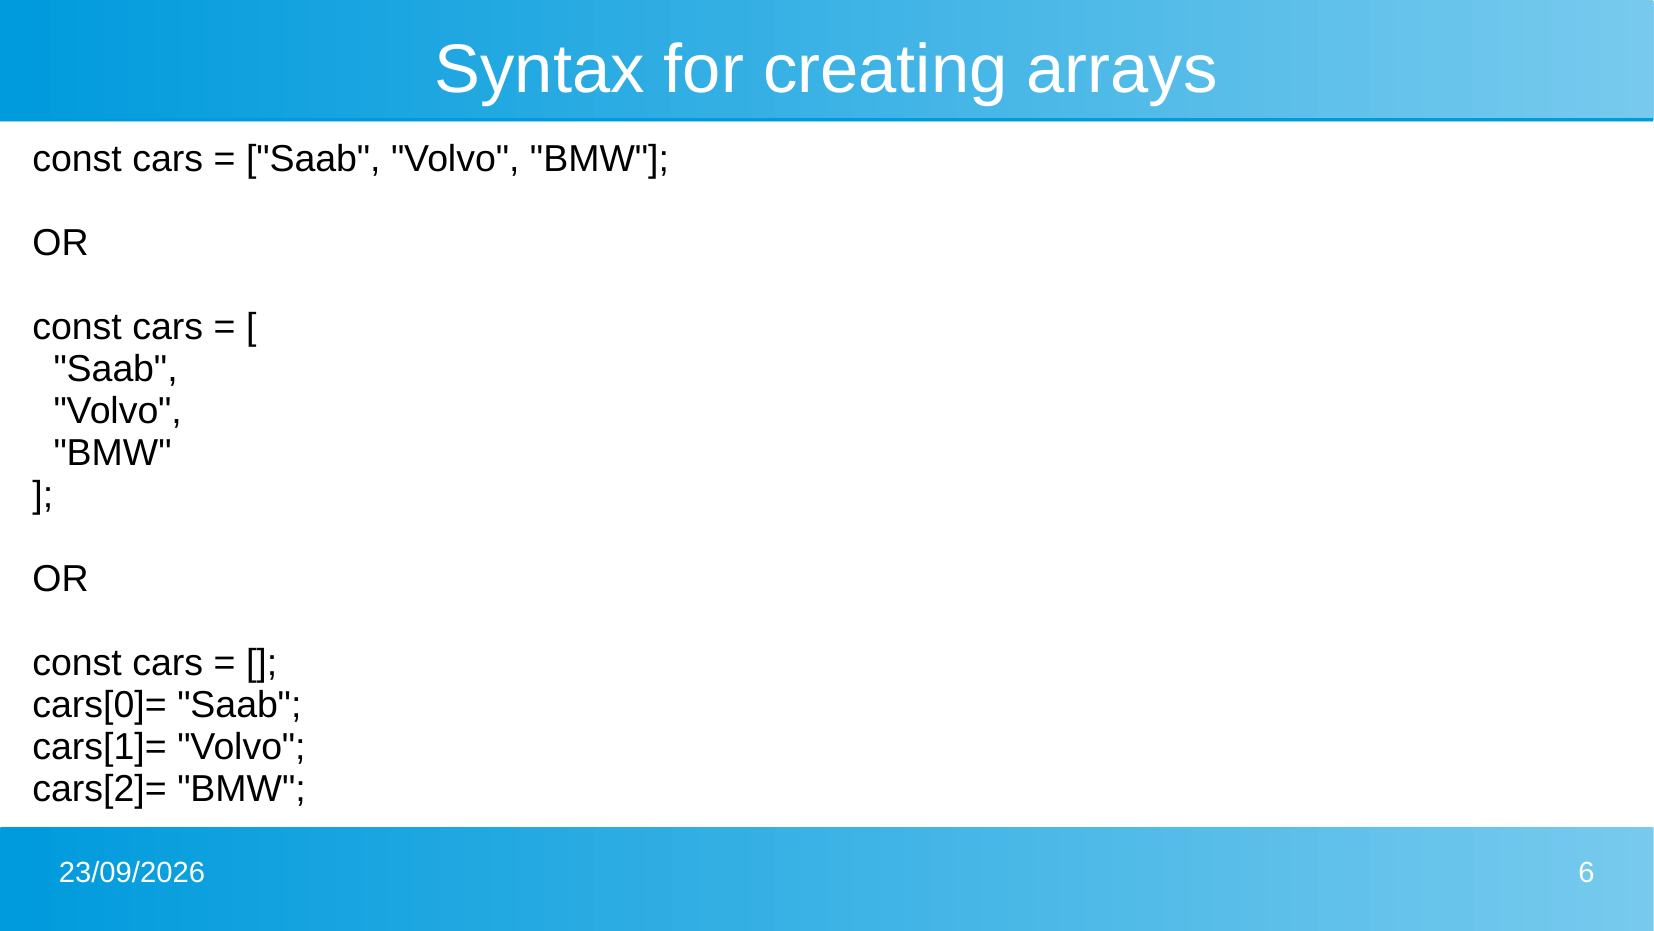

# Syntax for creating arrays
const cars = ["Saab", "Volvo", "BMW"];
OR
const cars = [
 "Saab",
 "Volvo",
 "BMW"
];
OR
const cars = [];
cars[0]= "Saab";
cars[1]= "Volvo";
cars[2]= "BMW";
6